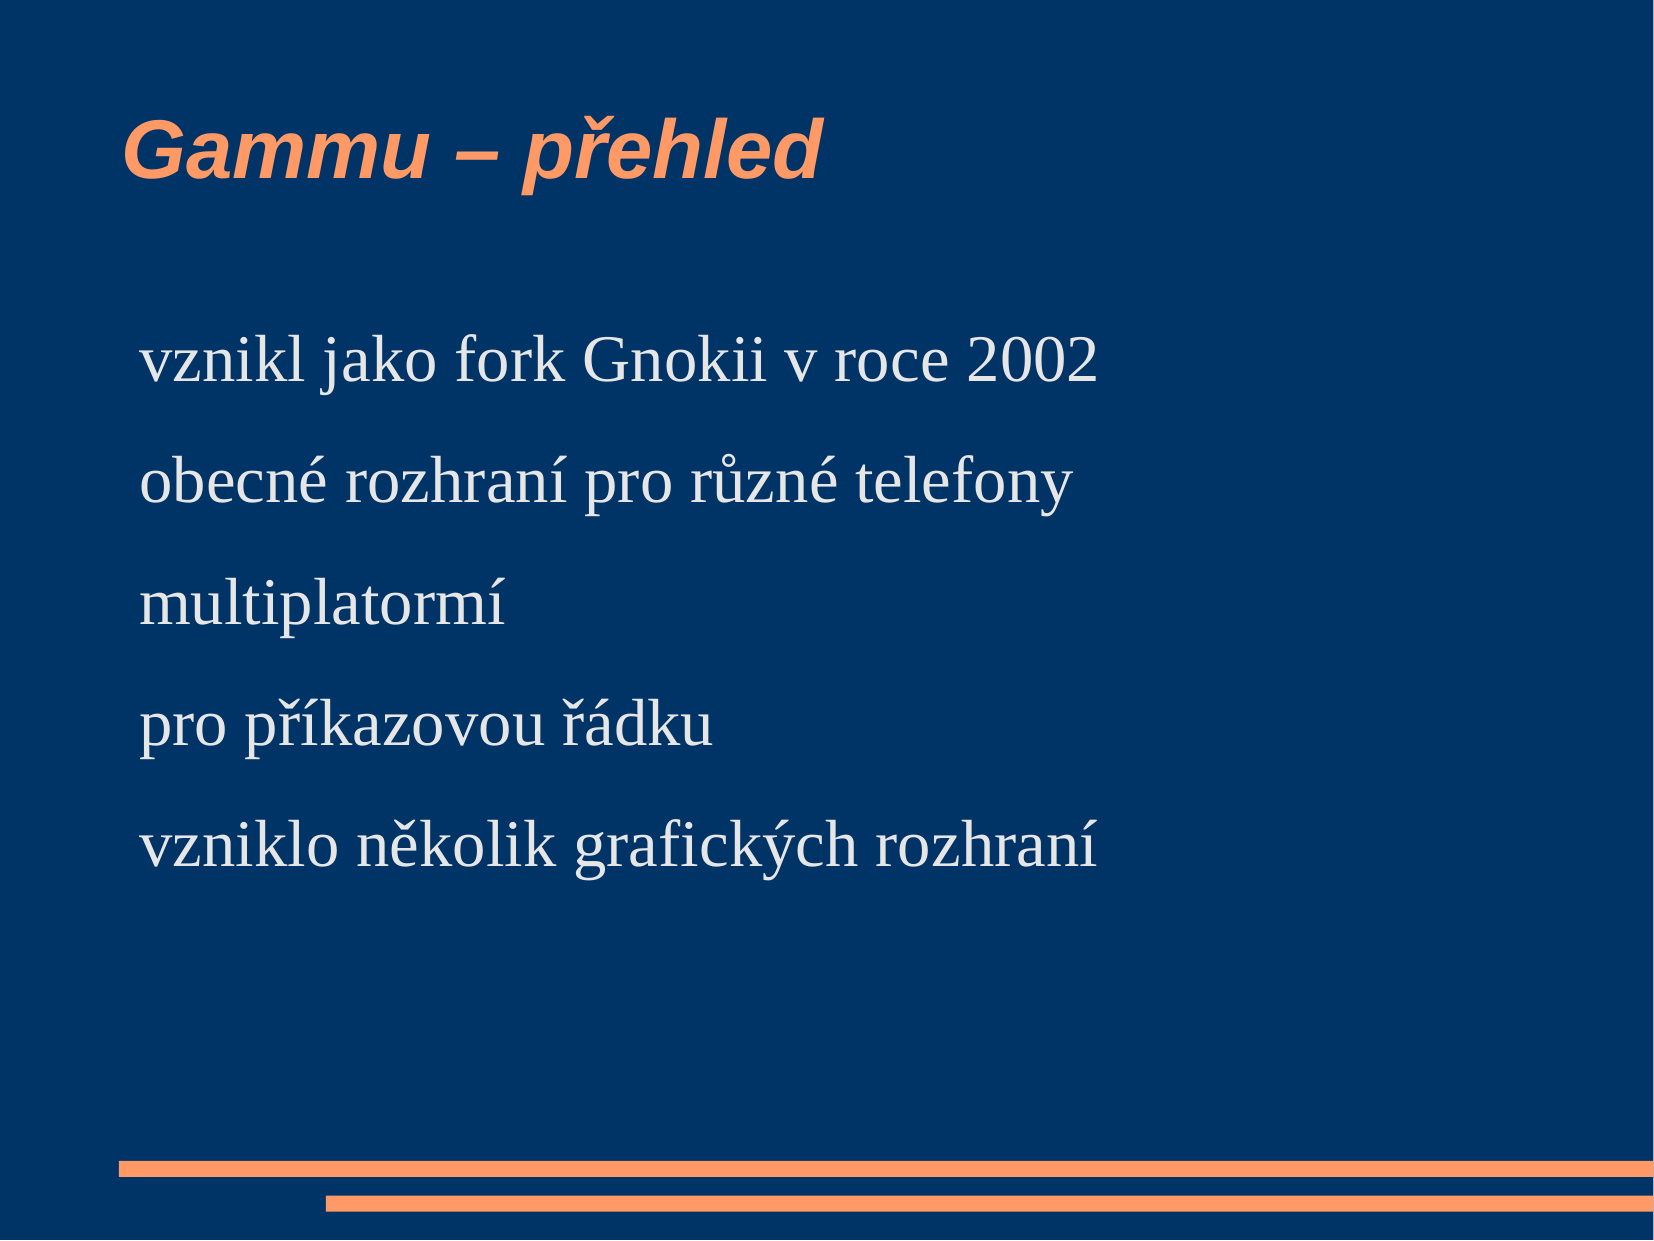

# Gammu – přehled
vznikl jako fork Gnokii v roce 2002
obecné rozhraní pro různé telefony
multiplatormí
pro příkazovou řádku
vzniklo několik grafických rozhraní